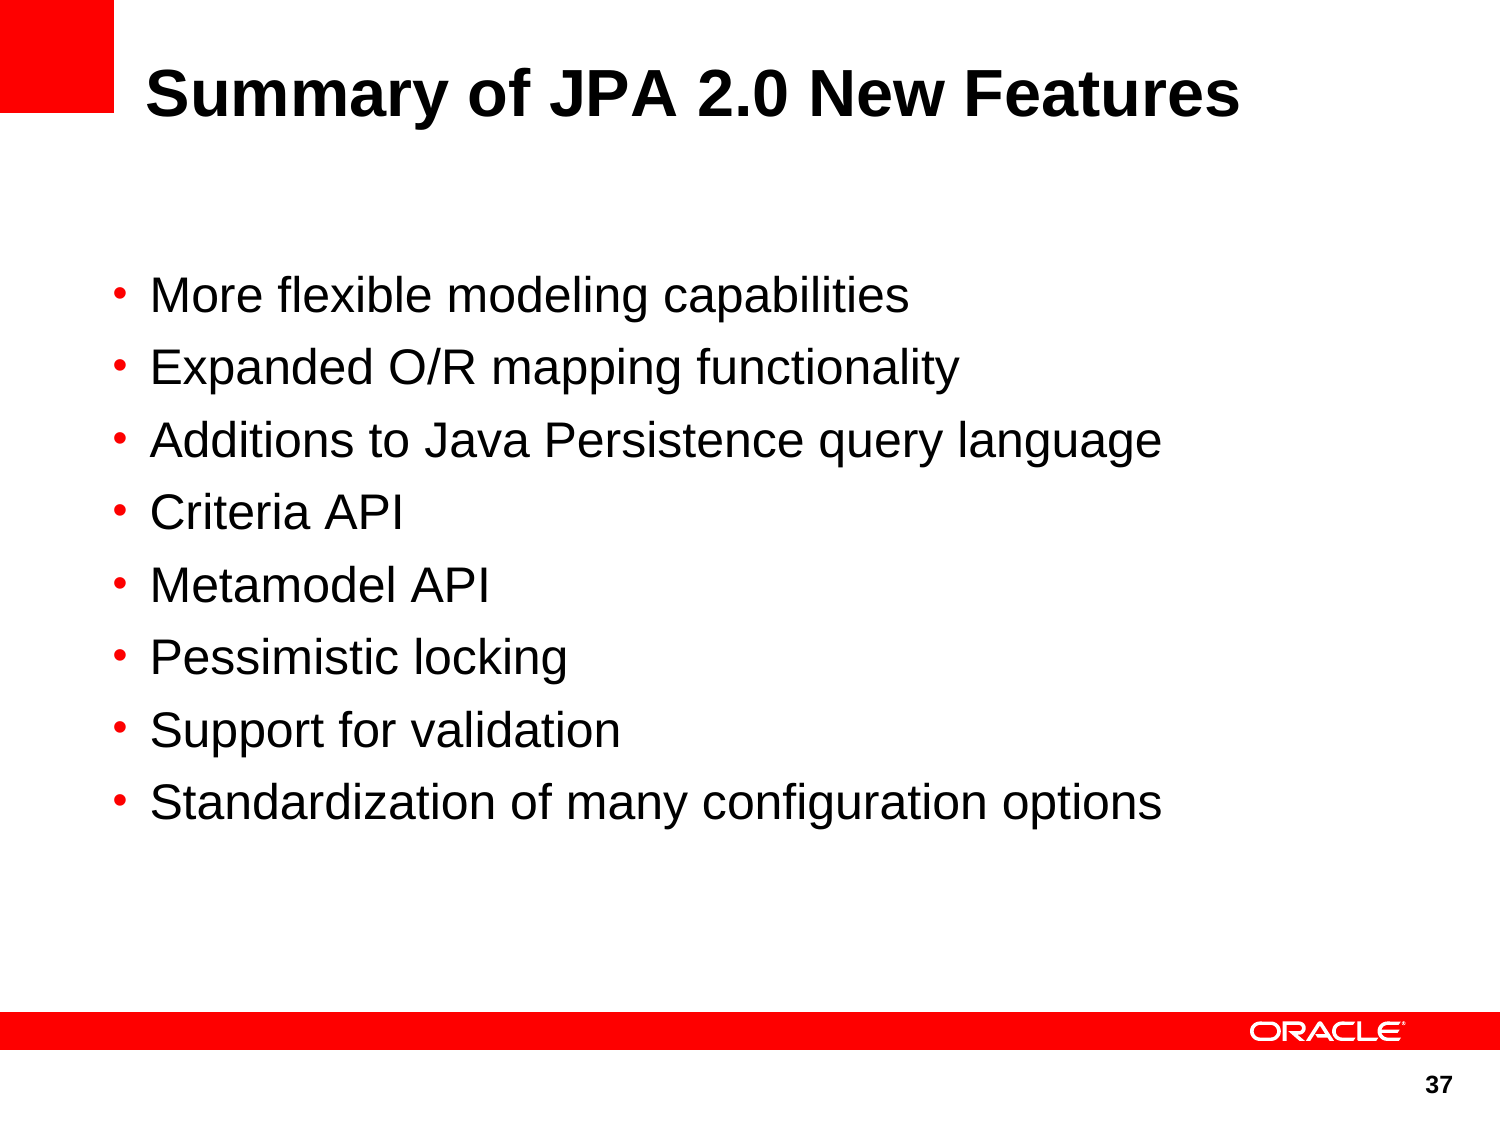

# Summary of JPA 2.0 New Features
More flexible modeling capabilities
Expanded O/R mapping functionality
Additions to Java Persistence query language
Criteria API
Metamodel API
Pessimistic locking
Support for validation
Standardization of many configuration options